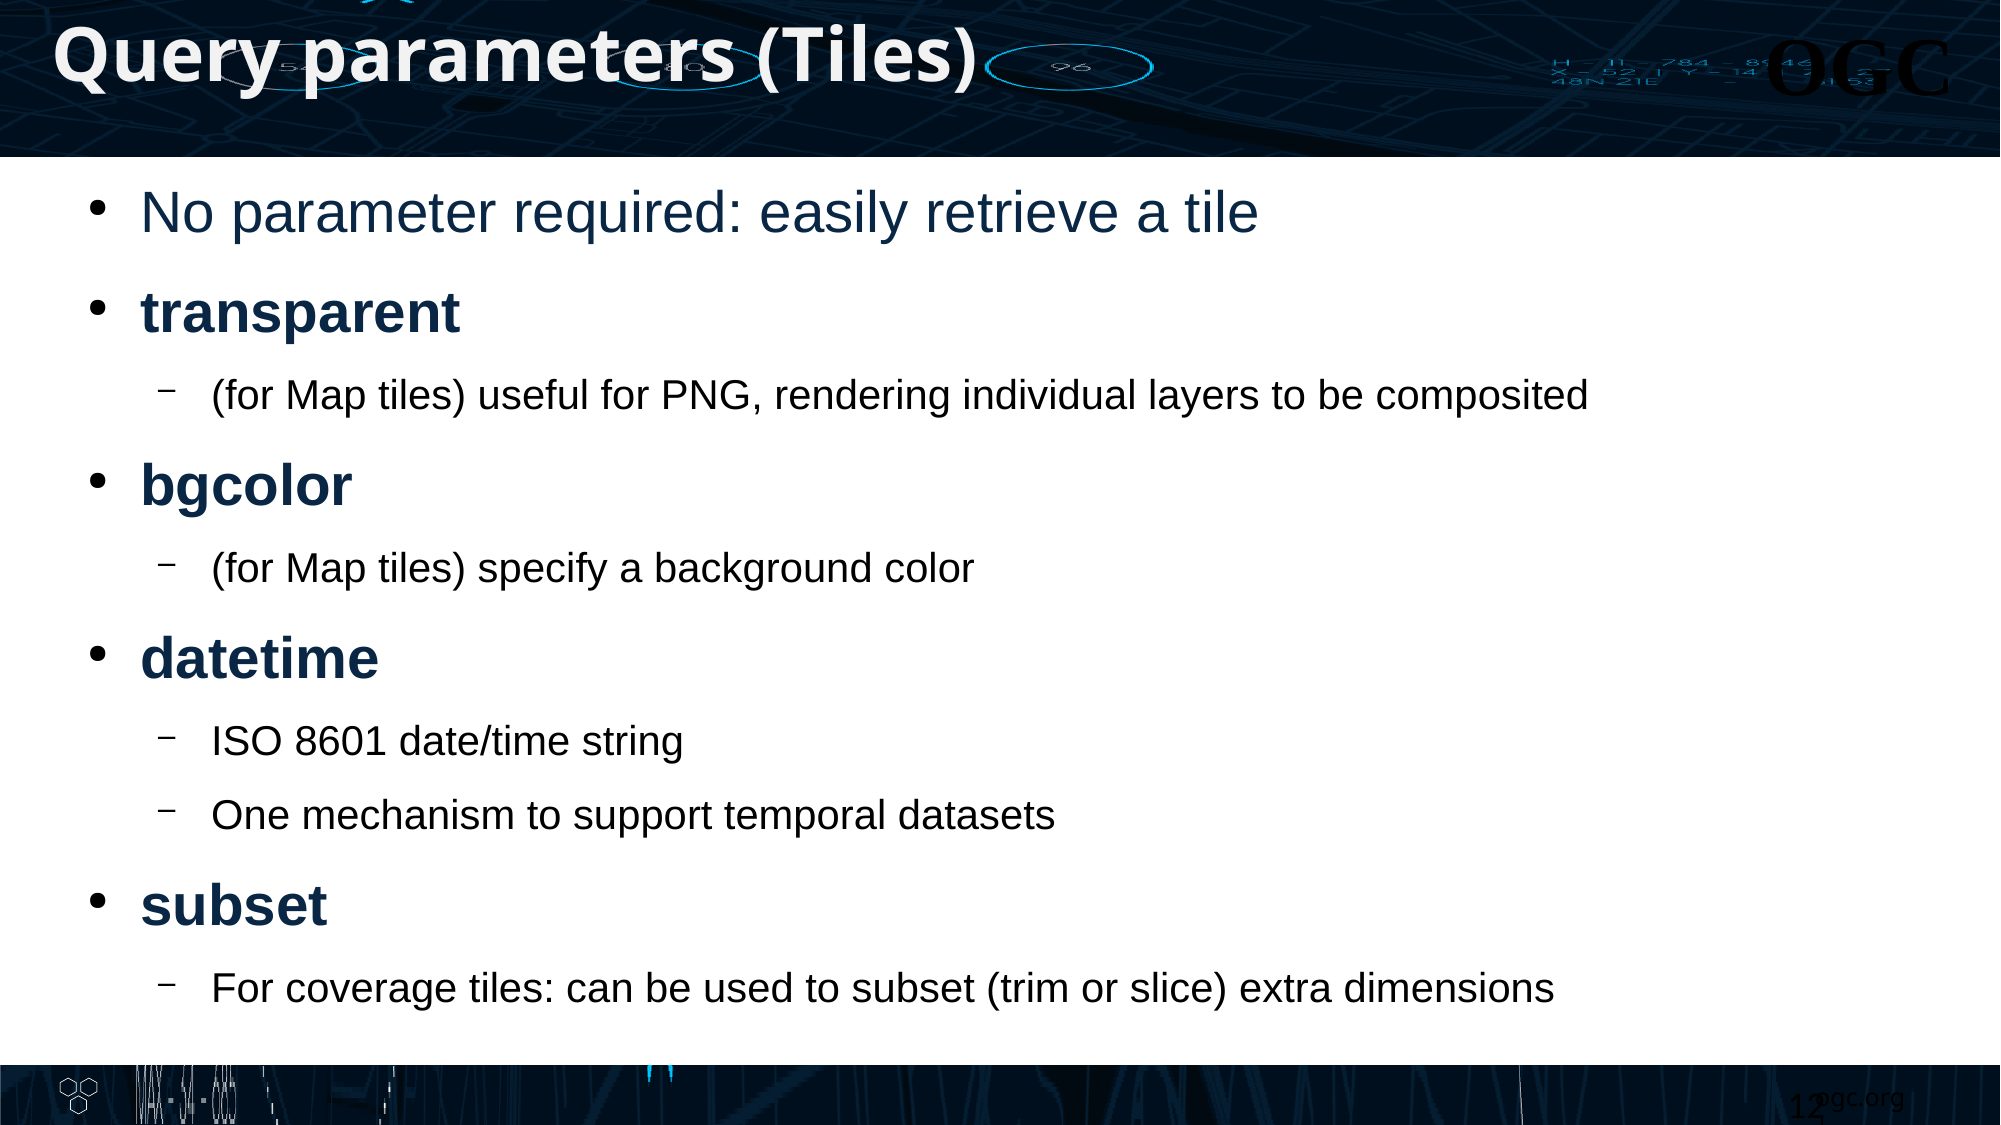

Query parameters (Tiles)
# No parameter required: easily retrieve a tile
transparent
(for Map tiles) useful for PNG, rendering individual layers to be composited
bgcolor
(for Map tiles) specify a background color
datetime
ISO 8601 date/time string
One mechanism to support temporal datasets
subset
For coverage tiles: can be used to subset (trim or slice) extra dimensions